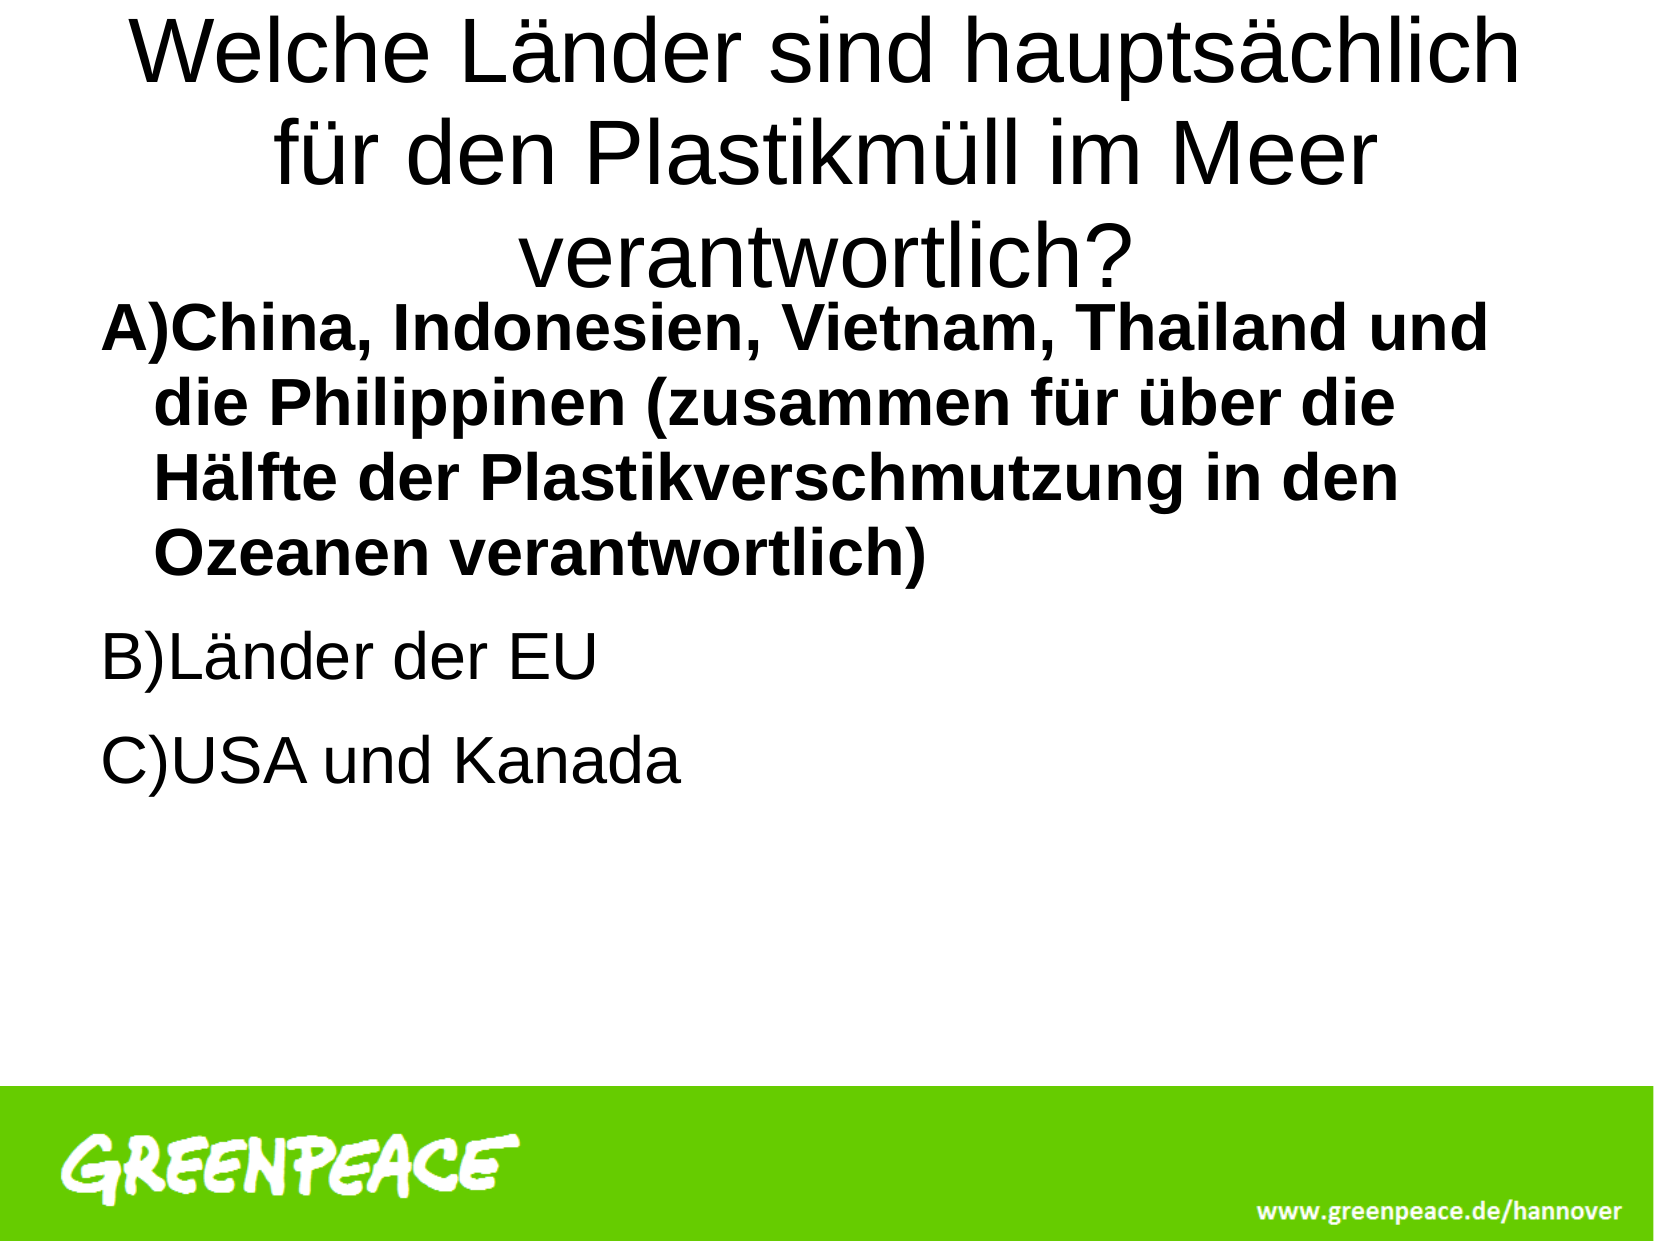

# Welche Länder sind hauptsächlich für den Plastikmüll im Meer verantwortlich?
China, Indonesien, Vietnam, Thailand und die Philippinen (zusammen für über die Hälfte der Plastikverschmutzung in den Ozeanen verantwortlich)
Länder der EU
USA und Kanada